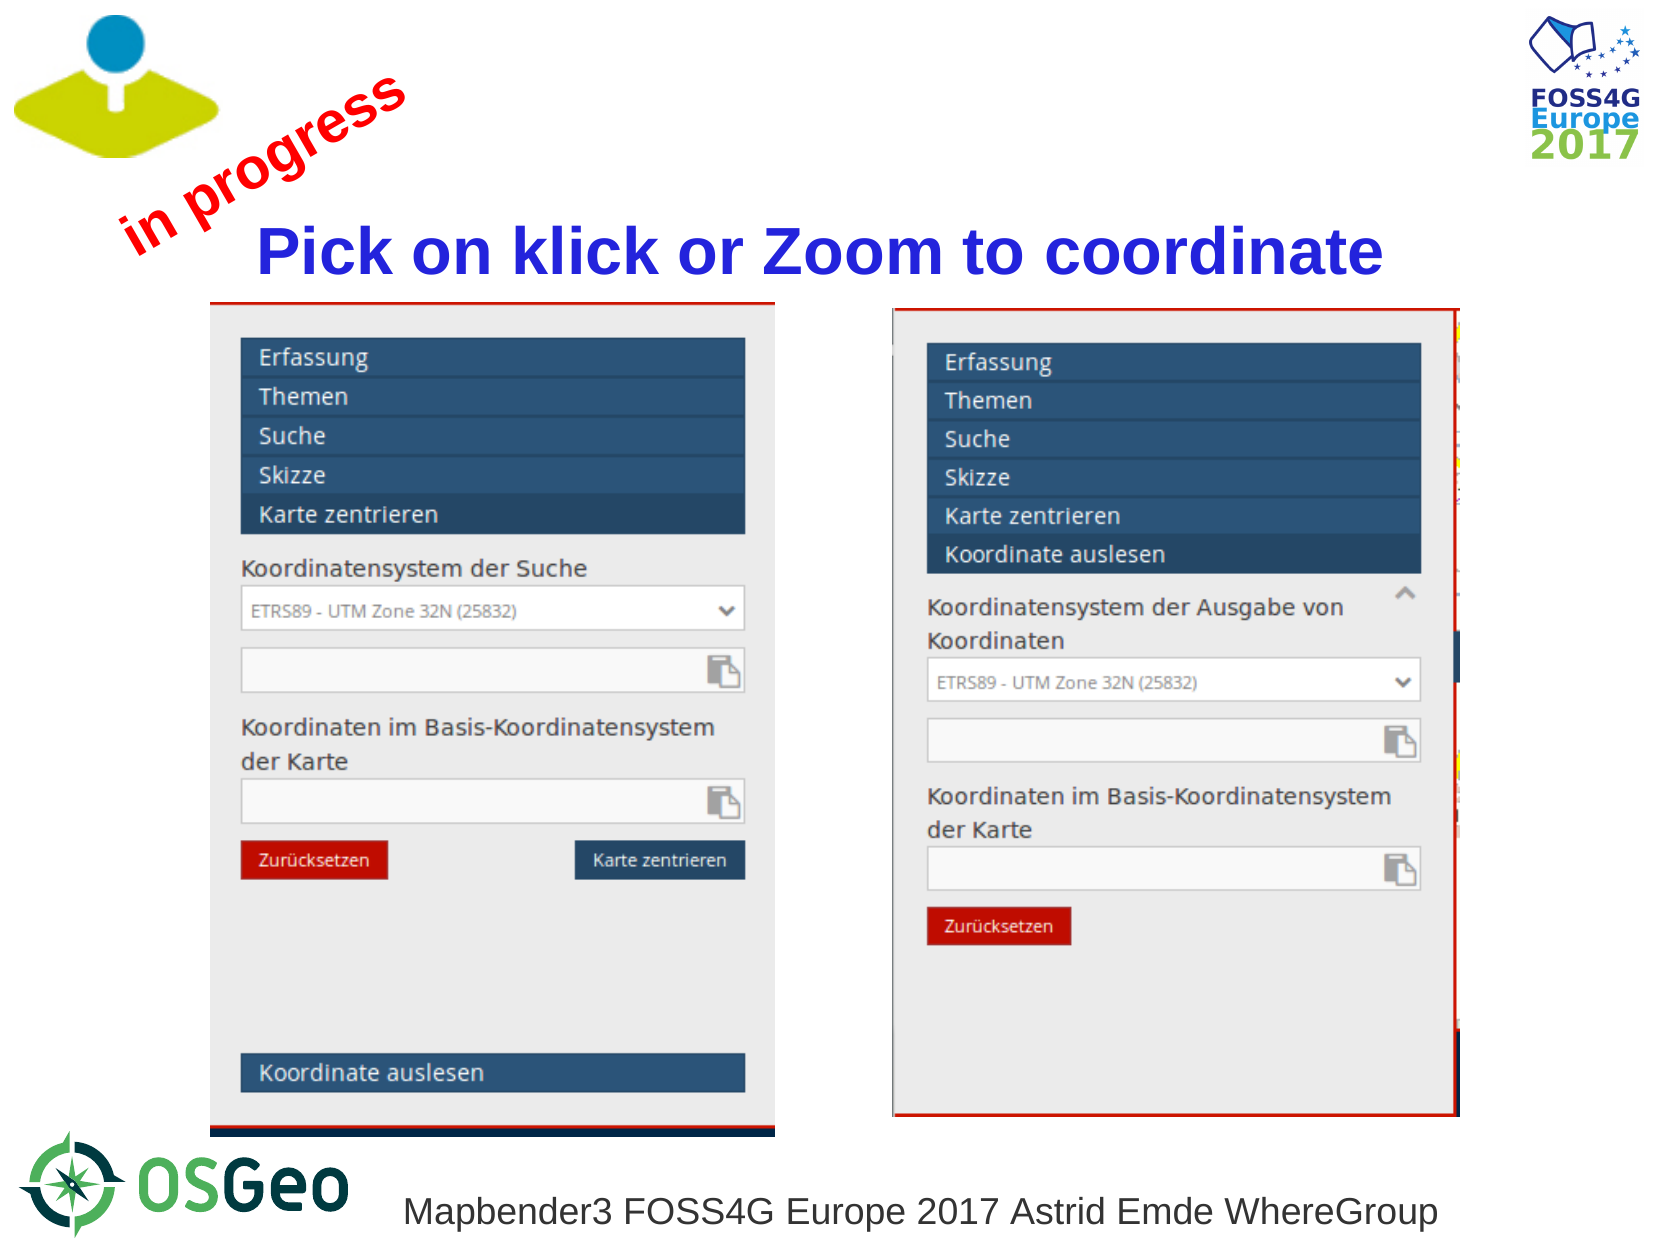

in progress
# Pick on klick or Zoom to coordinate